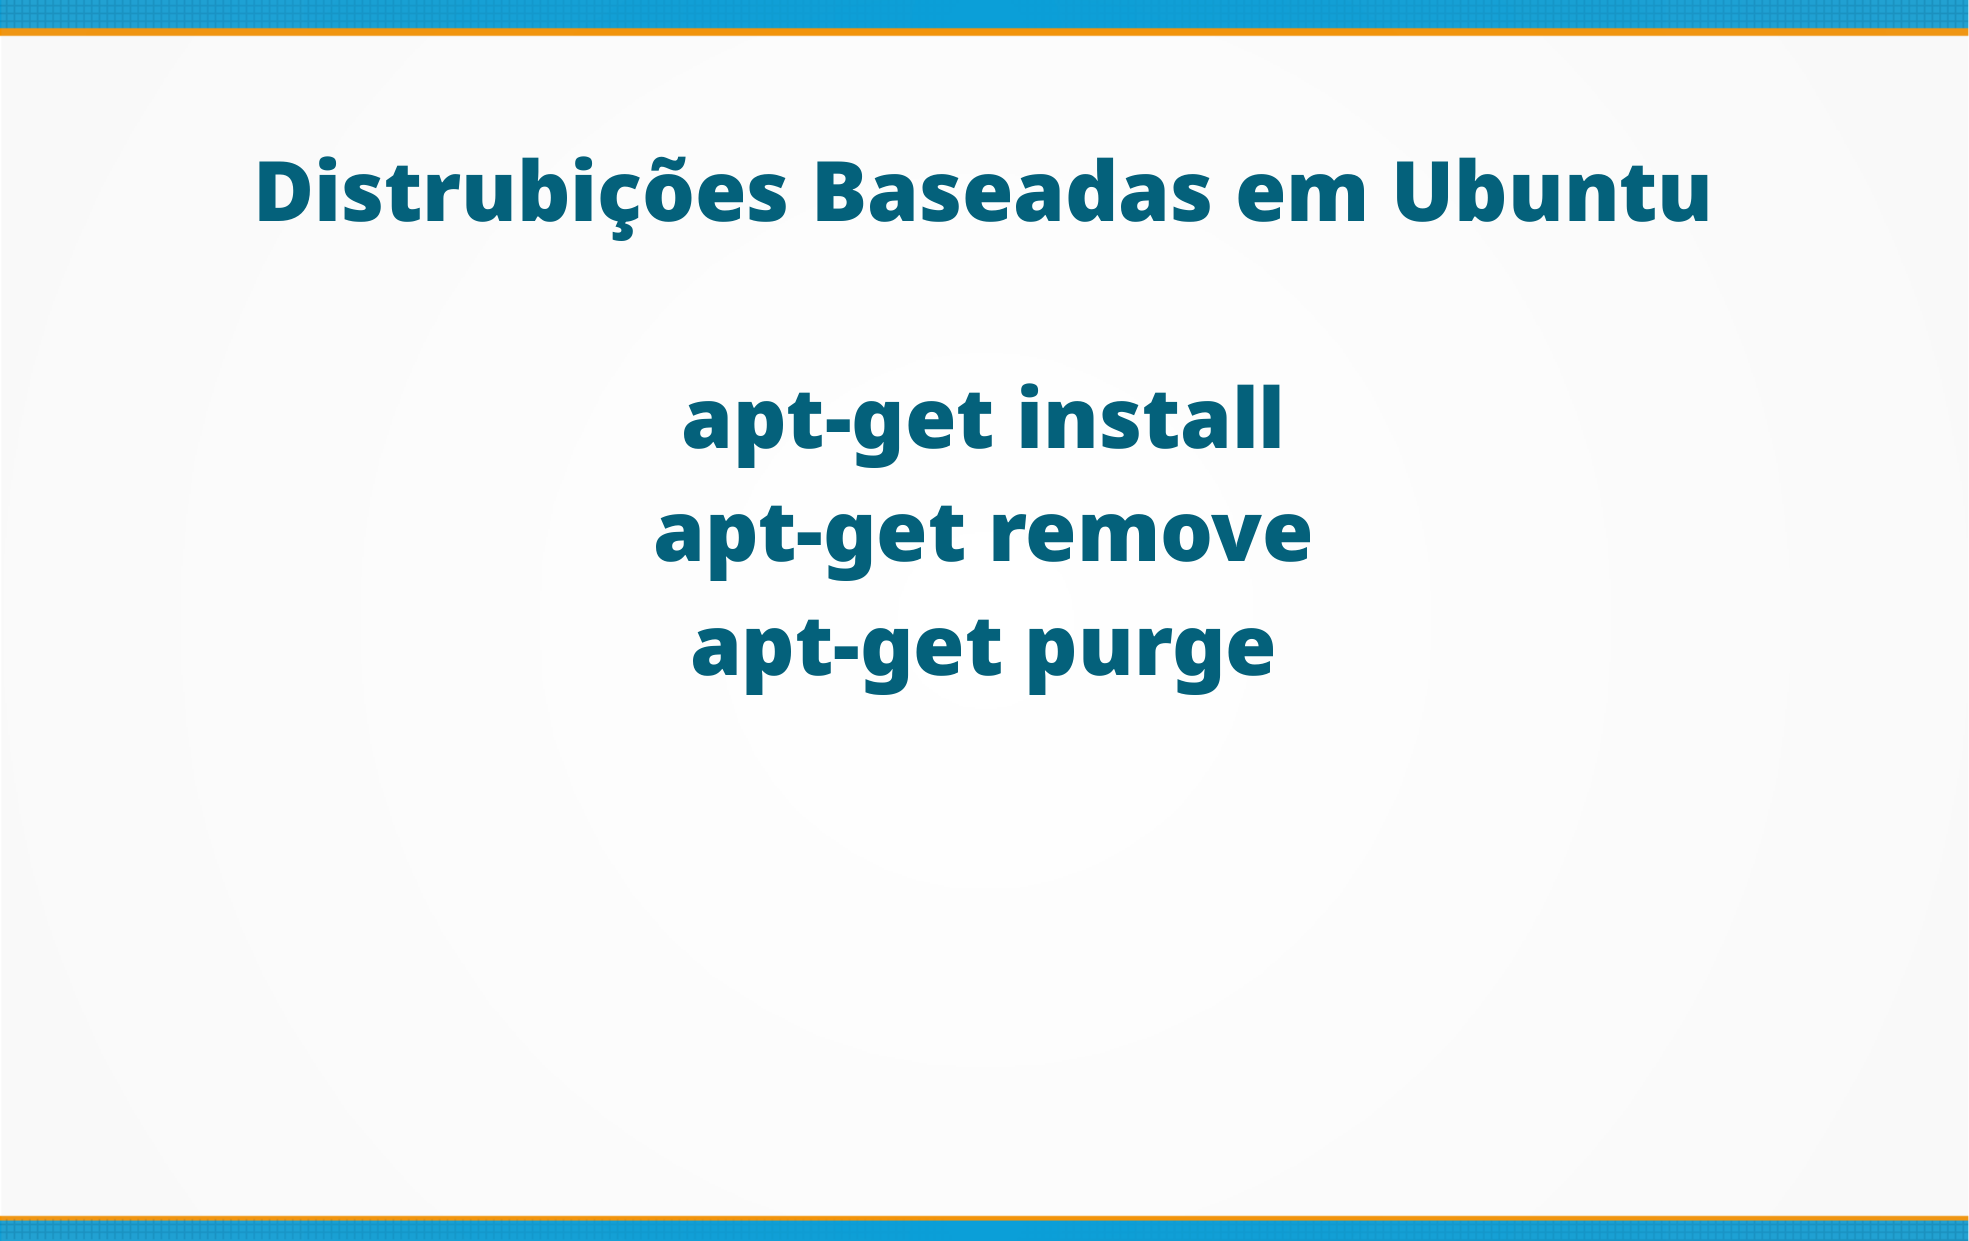

# Distrubições Baseadas em Ubuntu
apt-get install
apt-get remove
apt-get purge